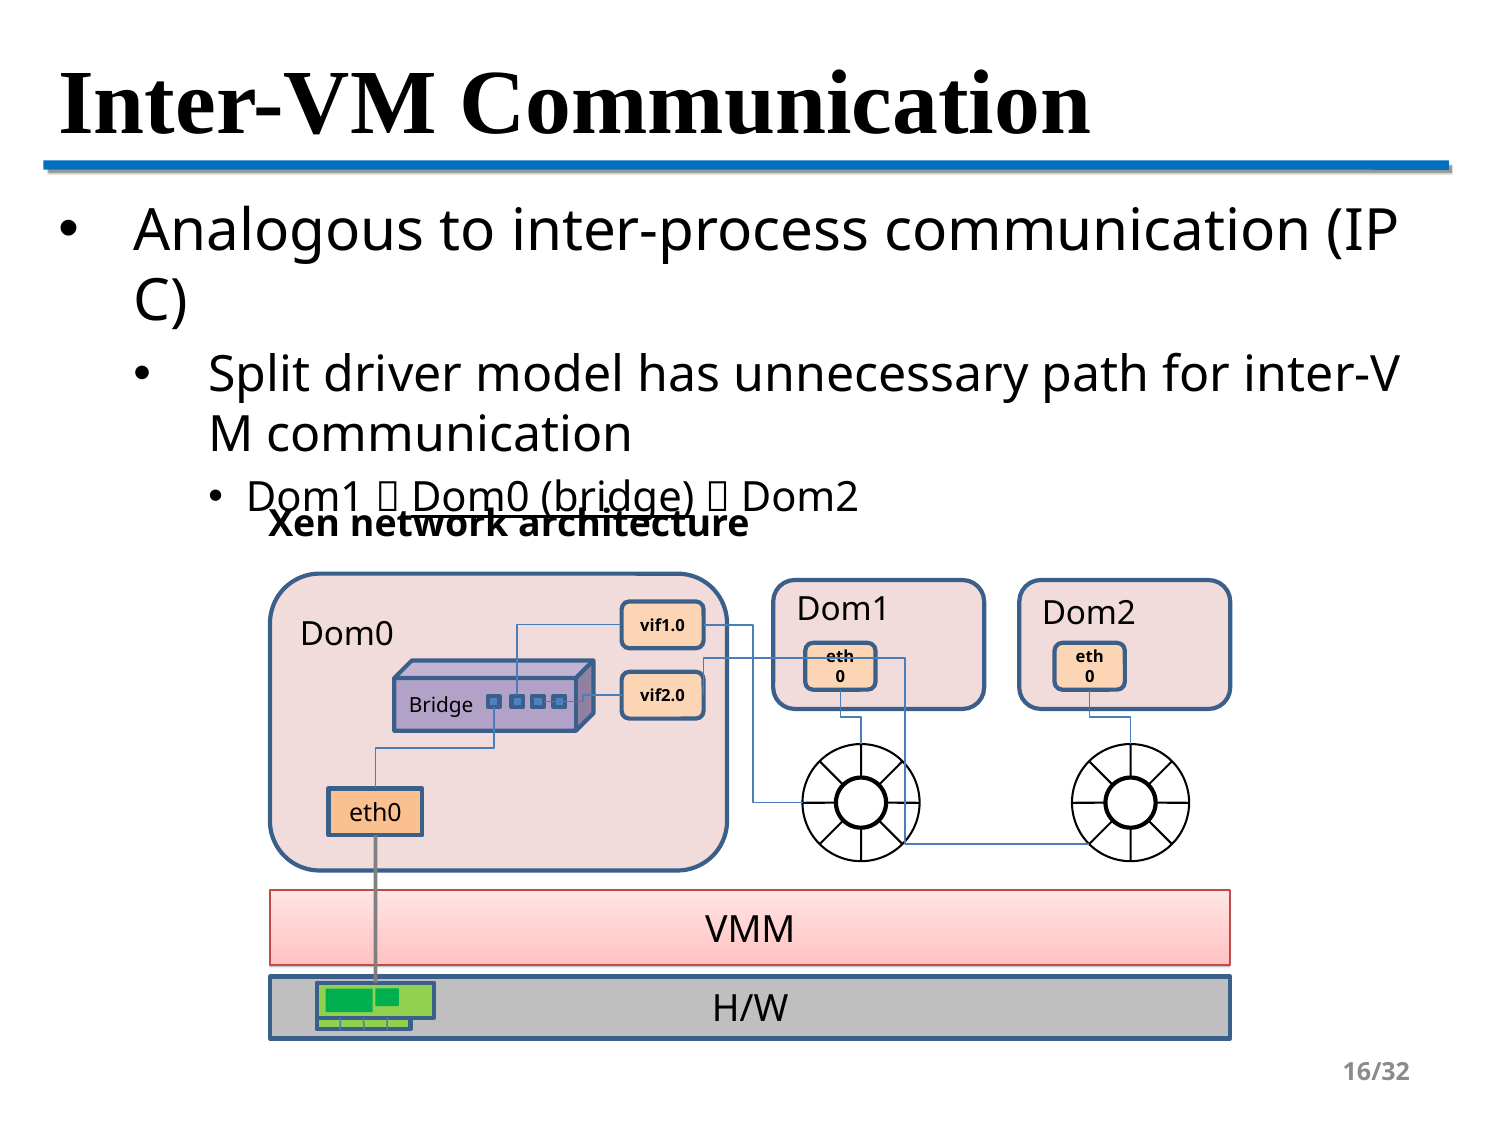

# Inter-VM Communication
Analogous to inter-process communication (IPC)
Split driver model has unnecessary path for inter-VM communication
Dom1  Dom0 (bridge)  Dom2
Xen network architecture
Dom1
Dom2
vif1.0
Dom0
eth0
eth0
Bridge
vif2.0
eth0
VMM
H/W